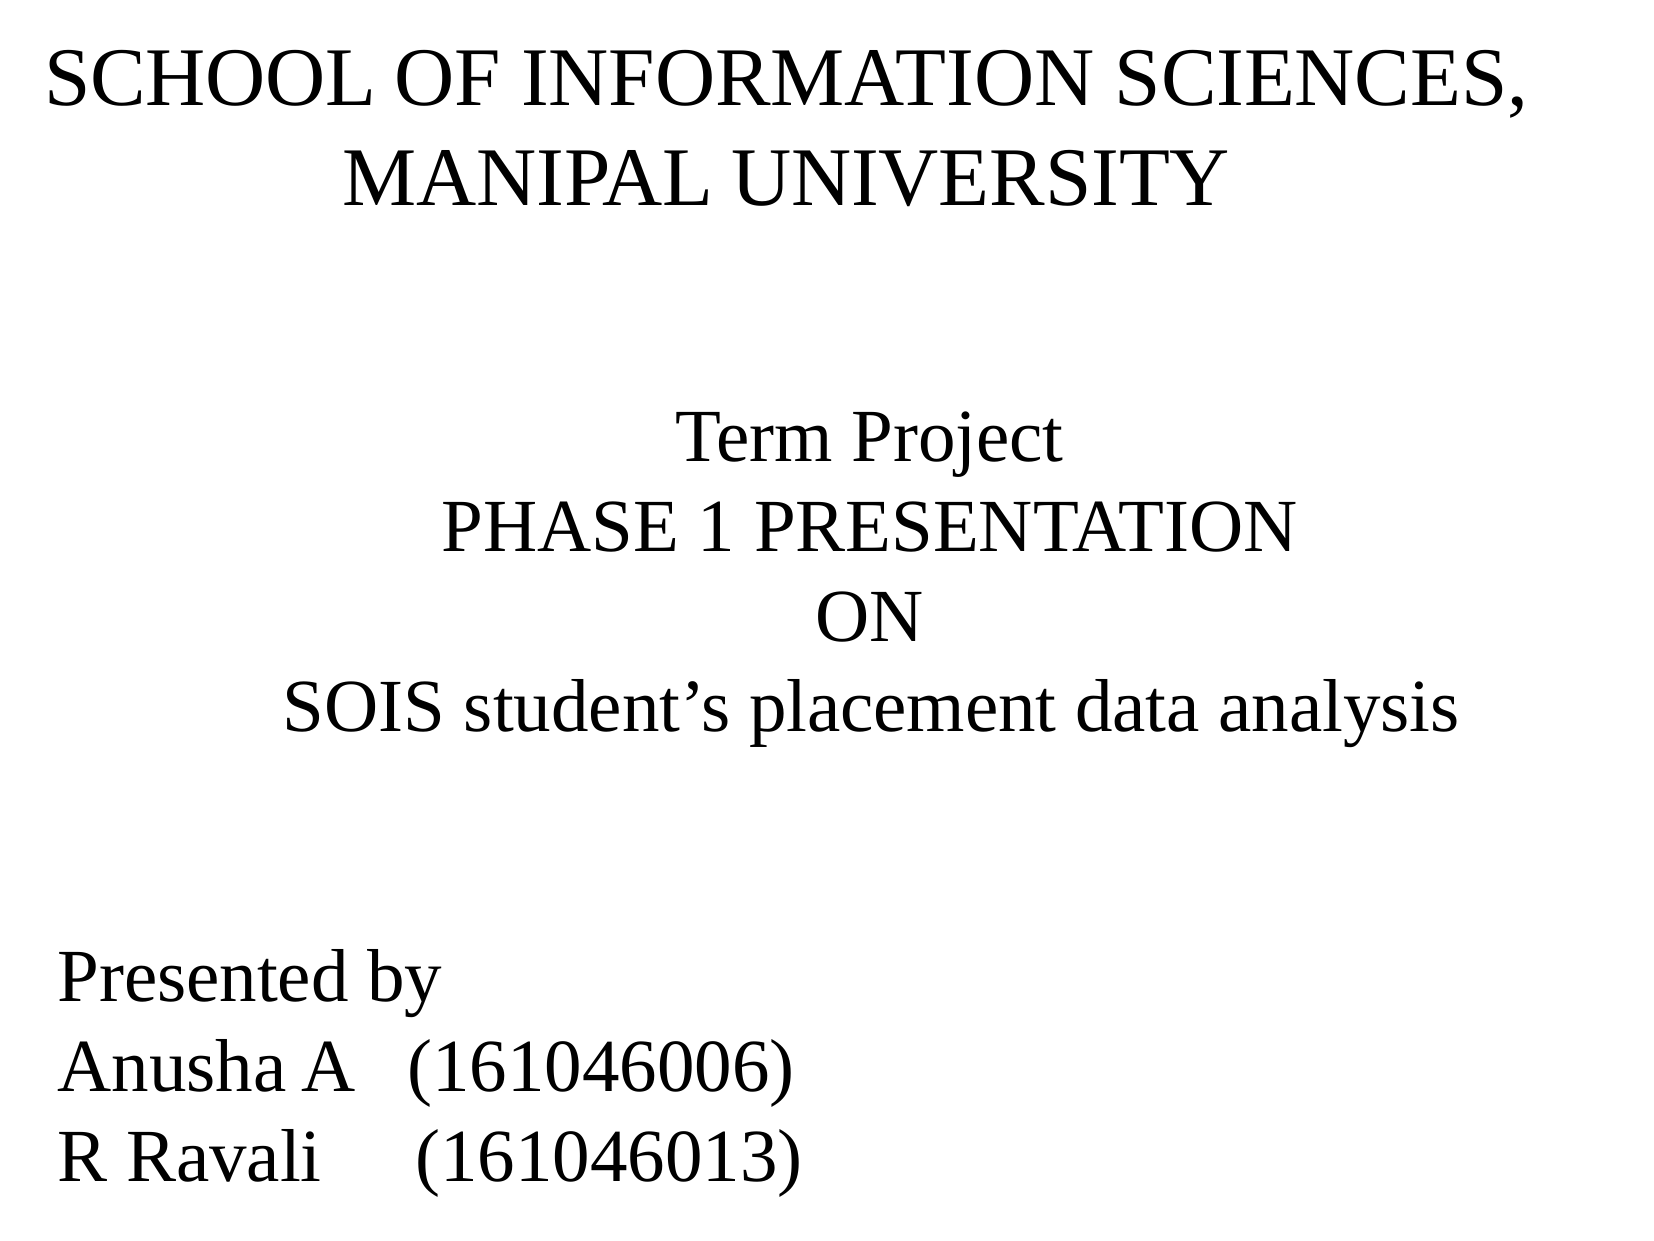

# SCHOOL OF INFORMATION SCIENCES, MANIPAL UNIVERSITY
			Term Project
			PHASE 1 PRESENTATION
			ON
 SOIS student’s placement data analysis
Presented by
Anusha A (161046006)
R Ravali (161046013)